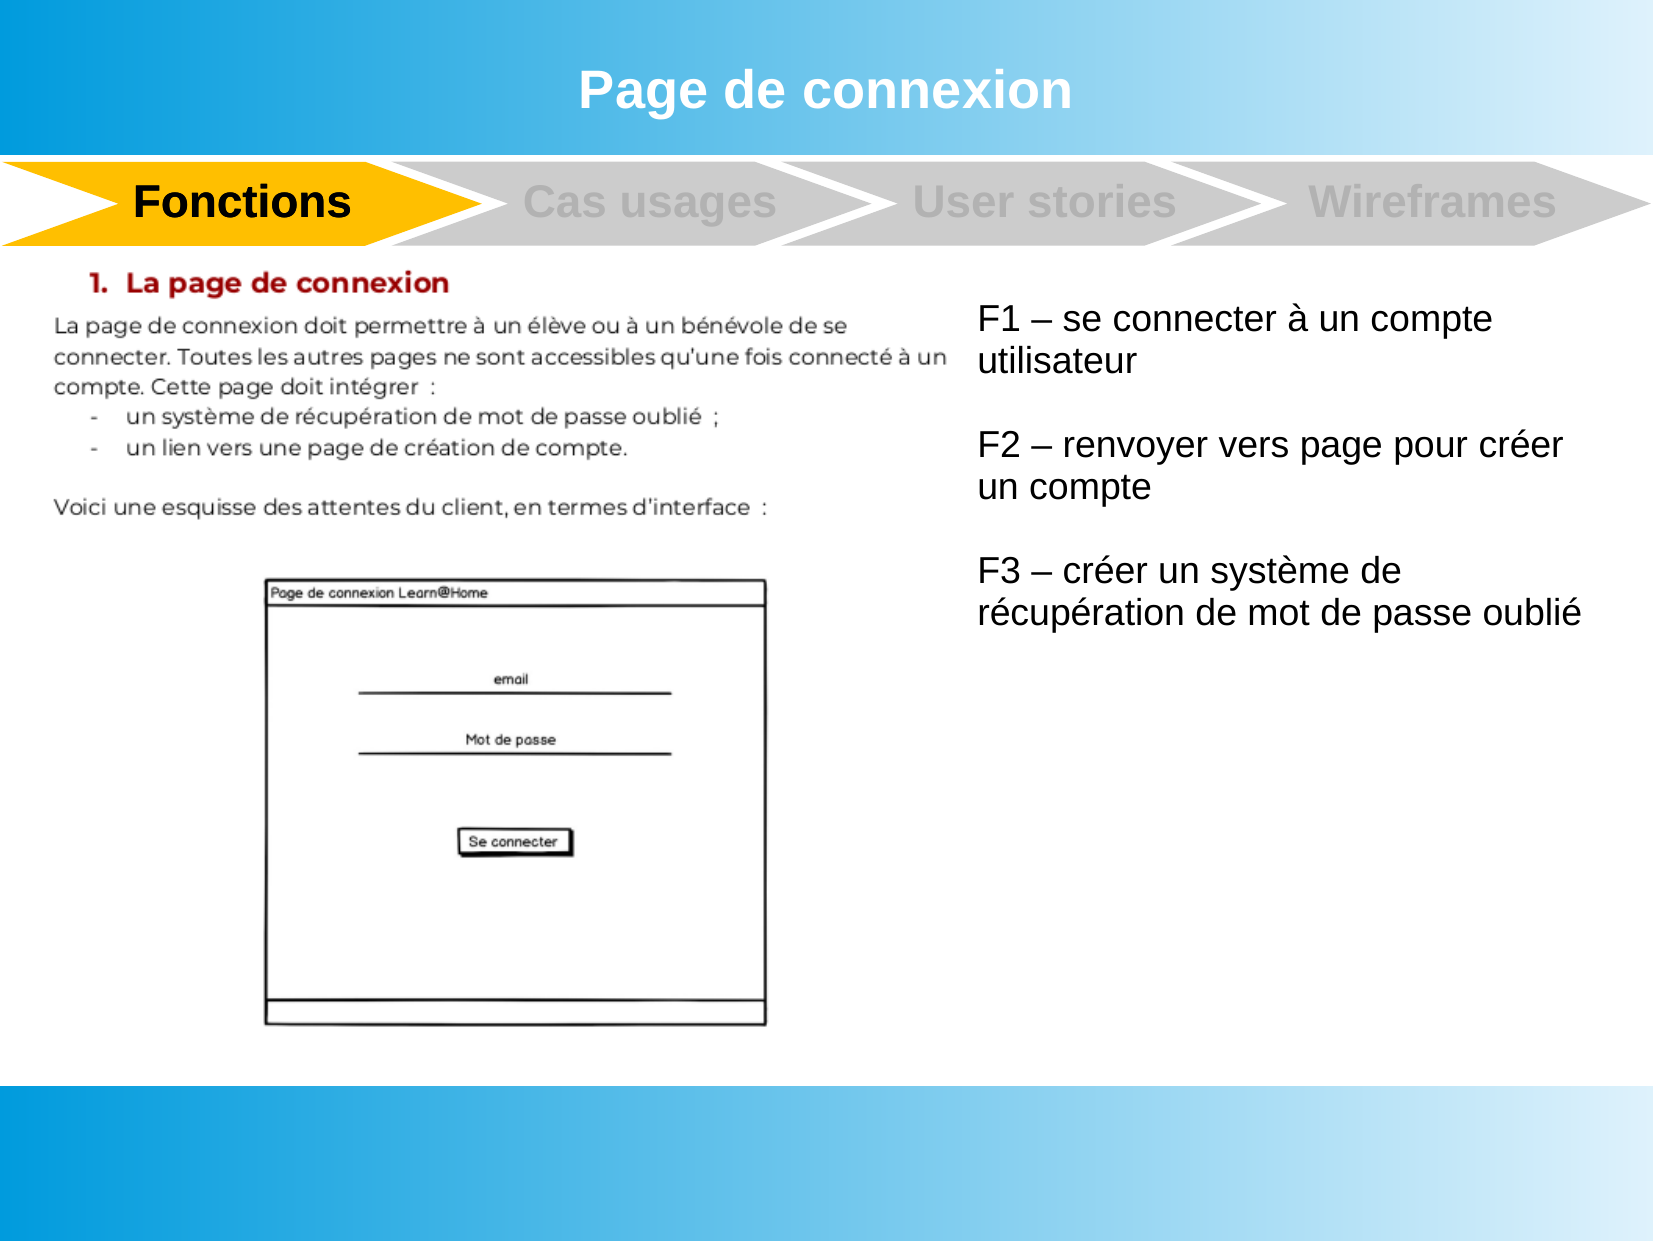

# Page de connexion
Fonctions
Fonctions
Cas usages
User stories
Wireframes
F1 – se connecter à un compte utilisateur
F2 – renvoyer vers page pour créer un compte
F3 – créer un système de récupération de mot de passe oublié